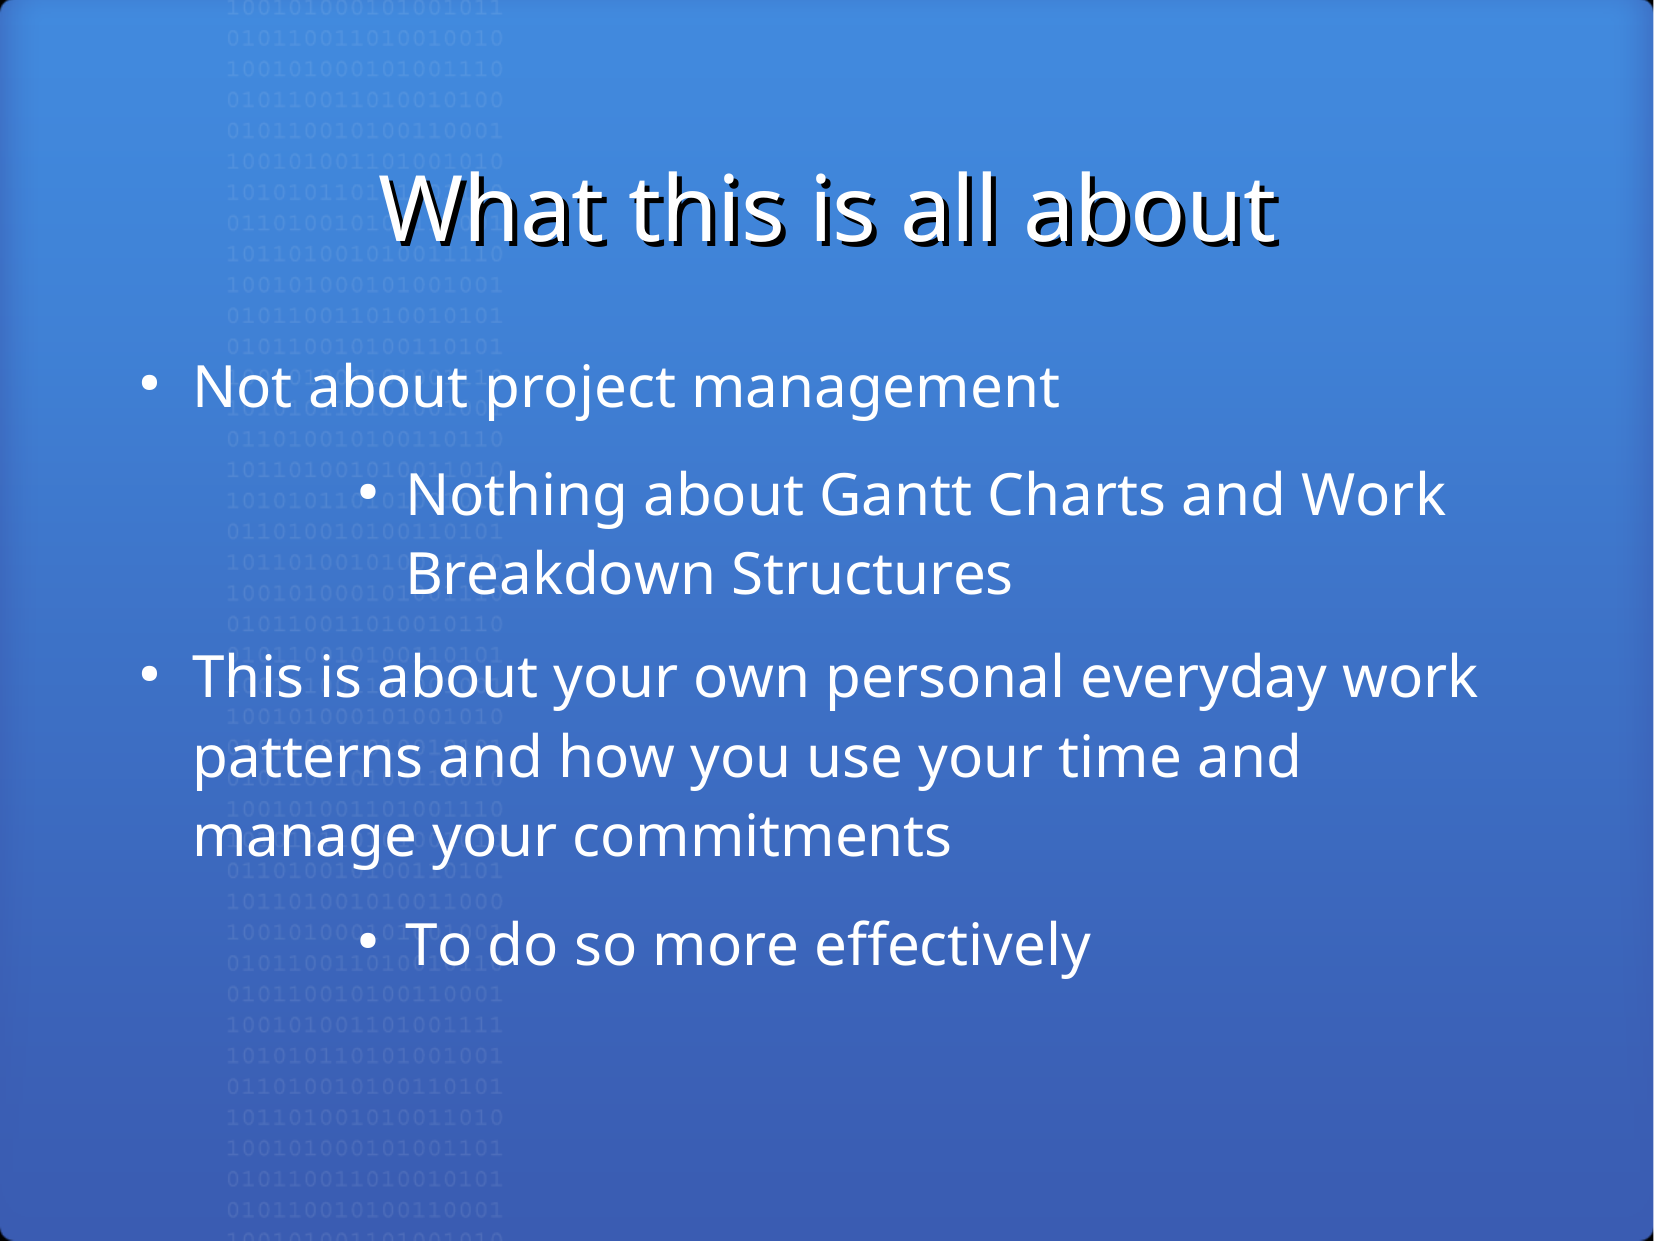

# What this is all about
Not about project management
Nothing about Gantt Charts and Work Breakdown Structures
This is about your own personal everyday work patterns and how you use your time and manage your commitments
To do so more effectively